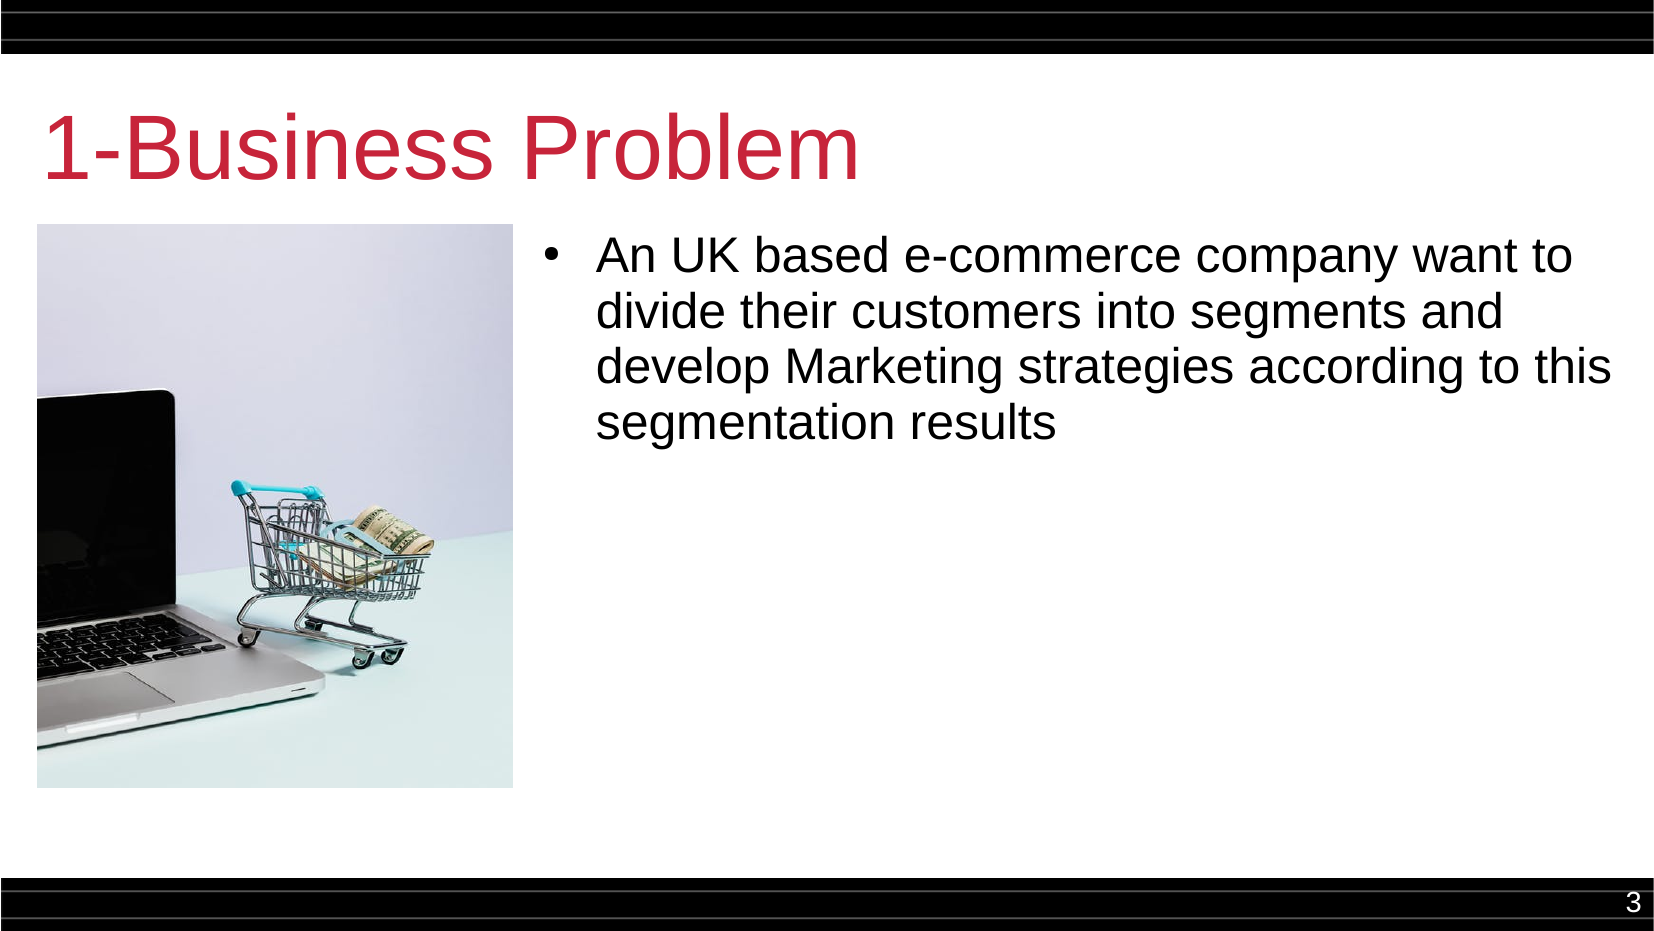

# 1-Business Problem
An UK based e-commerce company want to divide their customers into segments and develop Marketing strategies according to this segmentation results